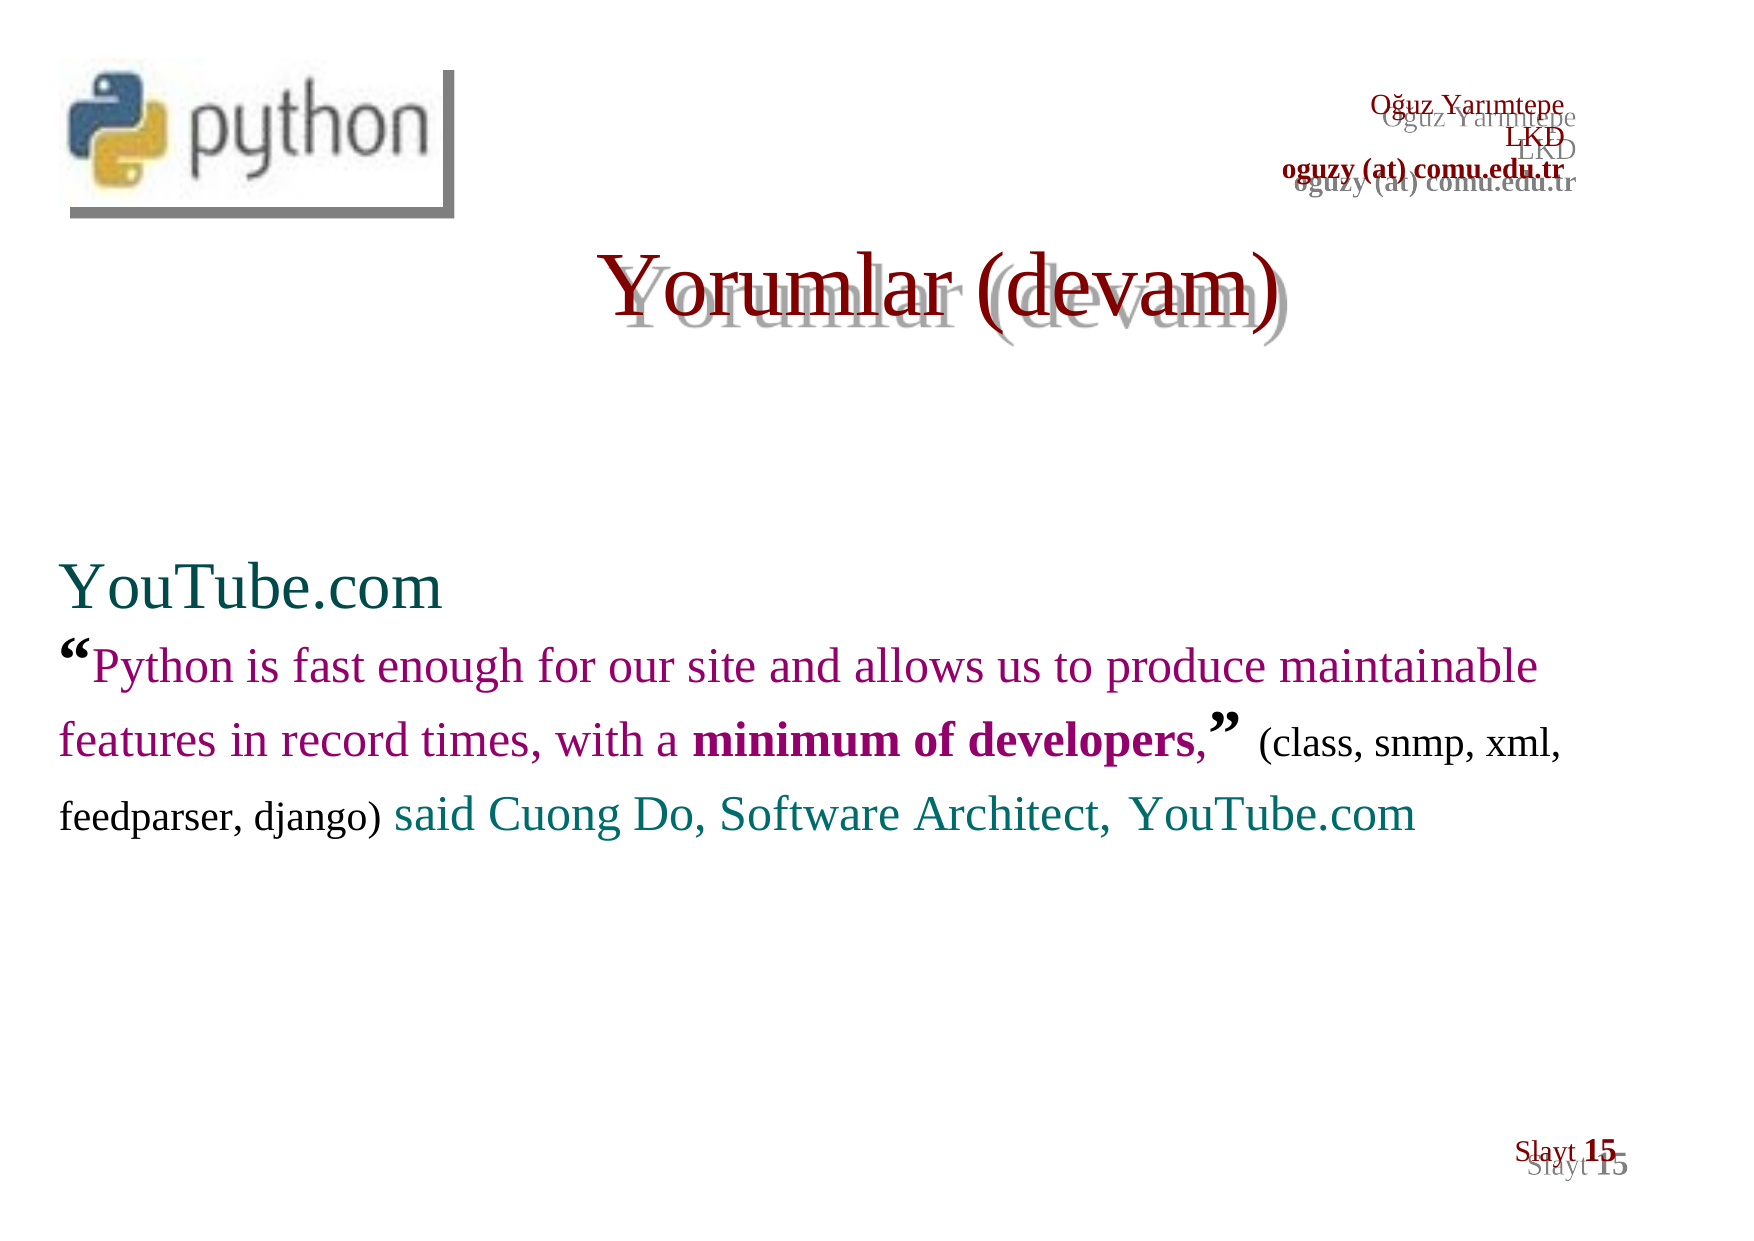

# Yorumlar (devam)
YouTube.com
“Python is fast enough for our site and allows us to produce maintainable features in record times, with a minimum of developers,” (class, snmp, xml, feedparser, django) said Cuong Do, Software Architect, YouTube.com